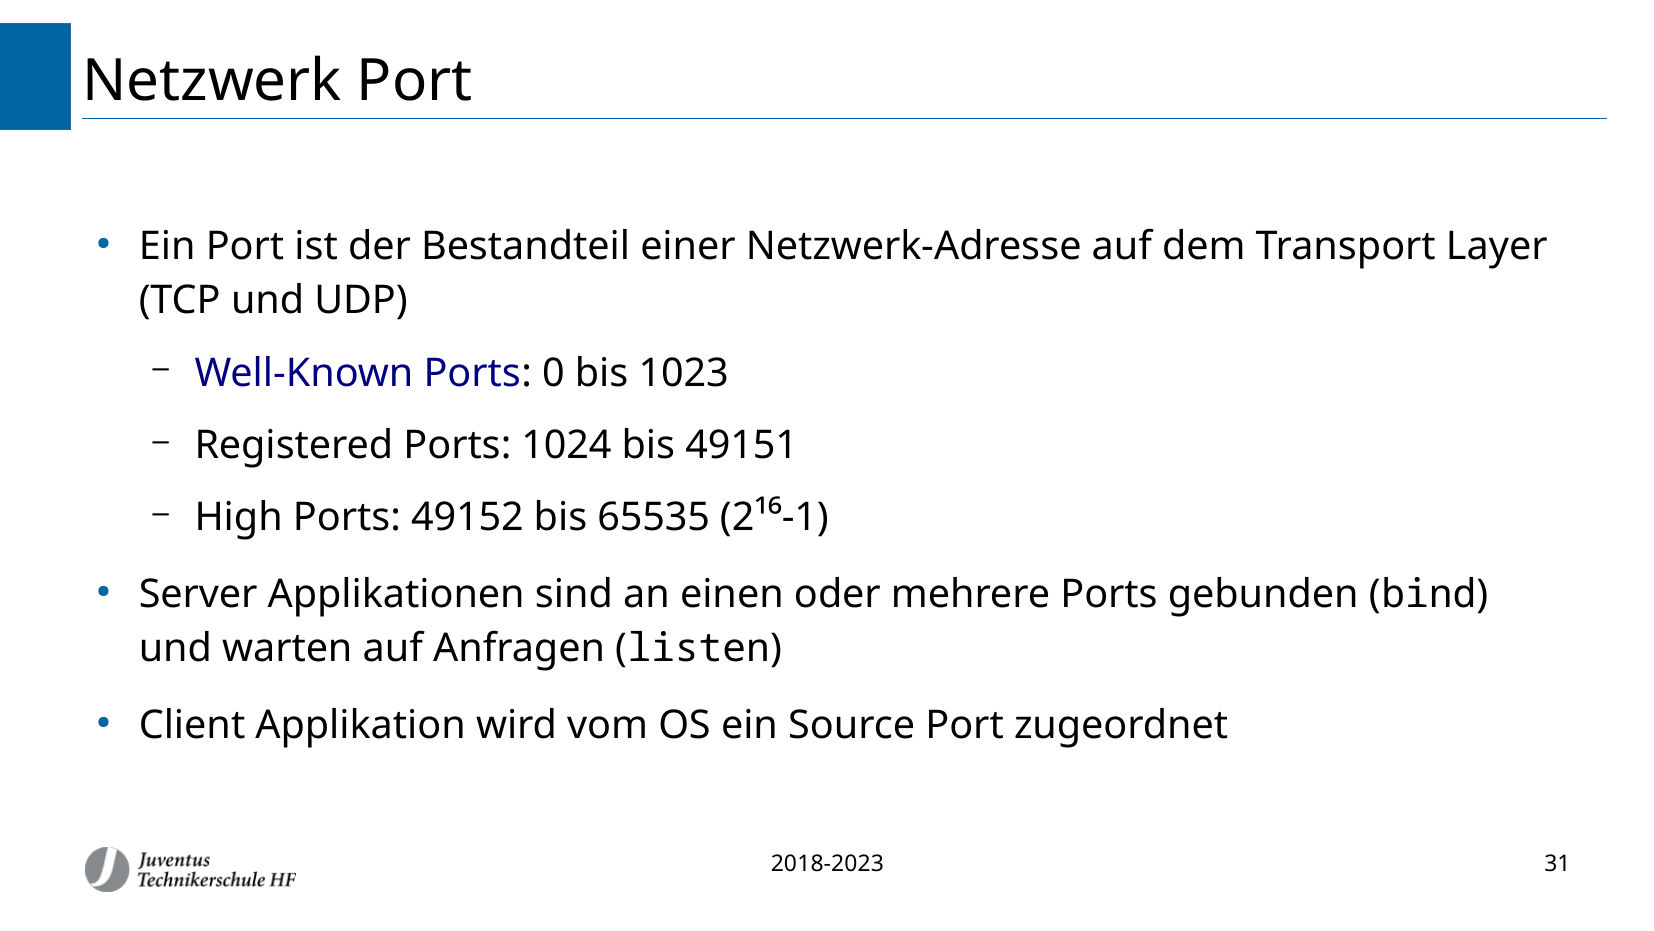

# Netzwerk Port
Ein Port ist der Bestandteil einer Netzwerk-Adresse auf dem Transport Layer (TCP und UDP)
Well-Known Ports: 0 bis 1023
Registered Ports: 1024 bis 49151
High Ports: 49152 bis 65535 (2¹⁶-1)
Server Applikationen sind an einen oder mehrere Ports gebunden (bind) und warten auf Anfragen (listen)
Client Applikation wird vom OS ein Source Port zugeordnet
2018-2023
31